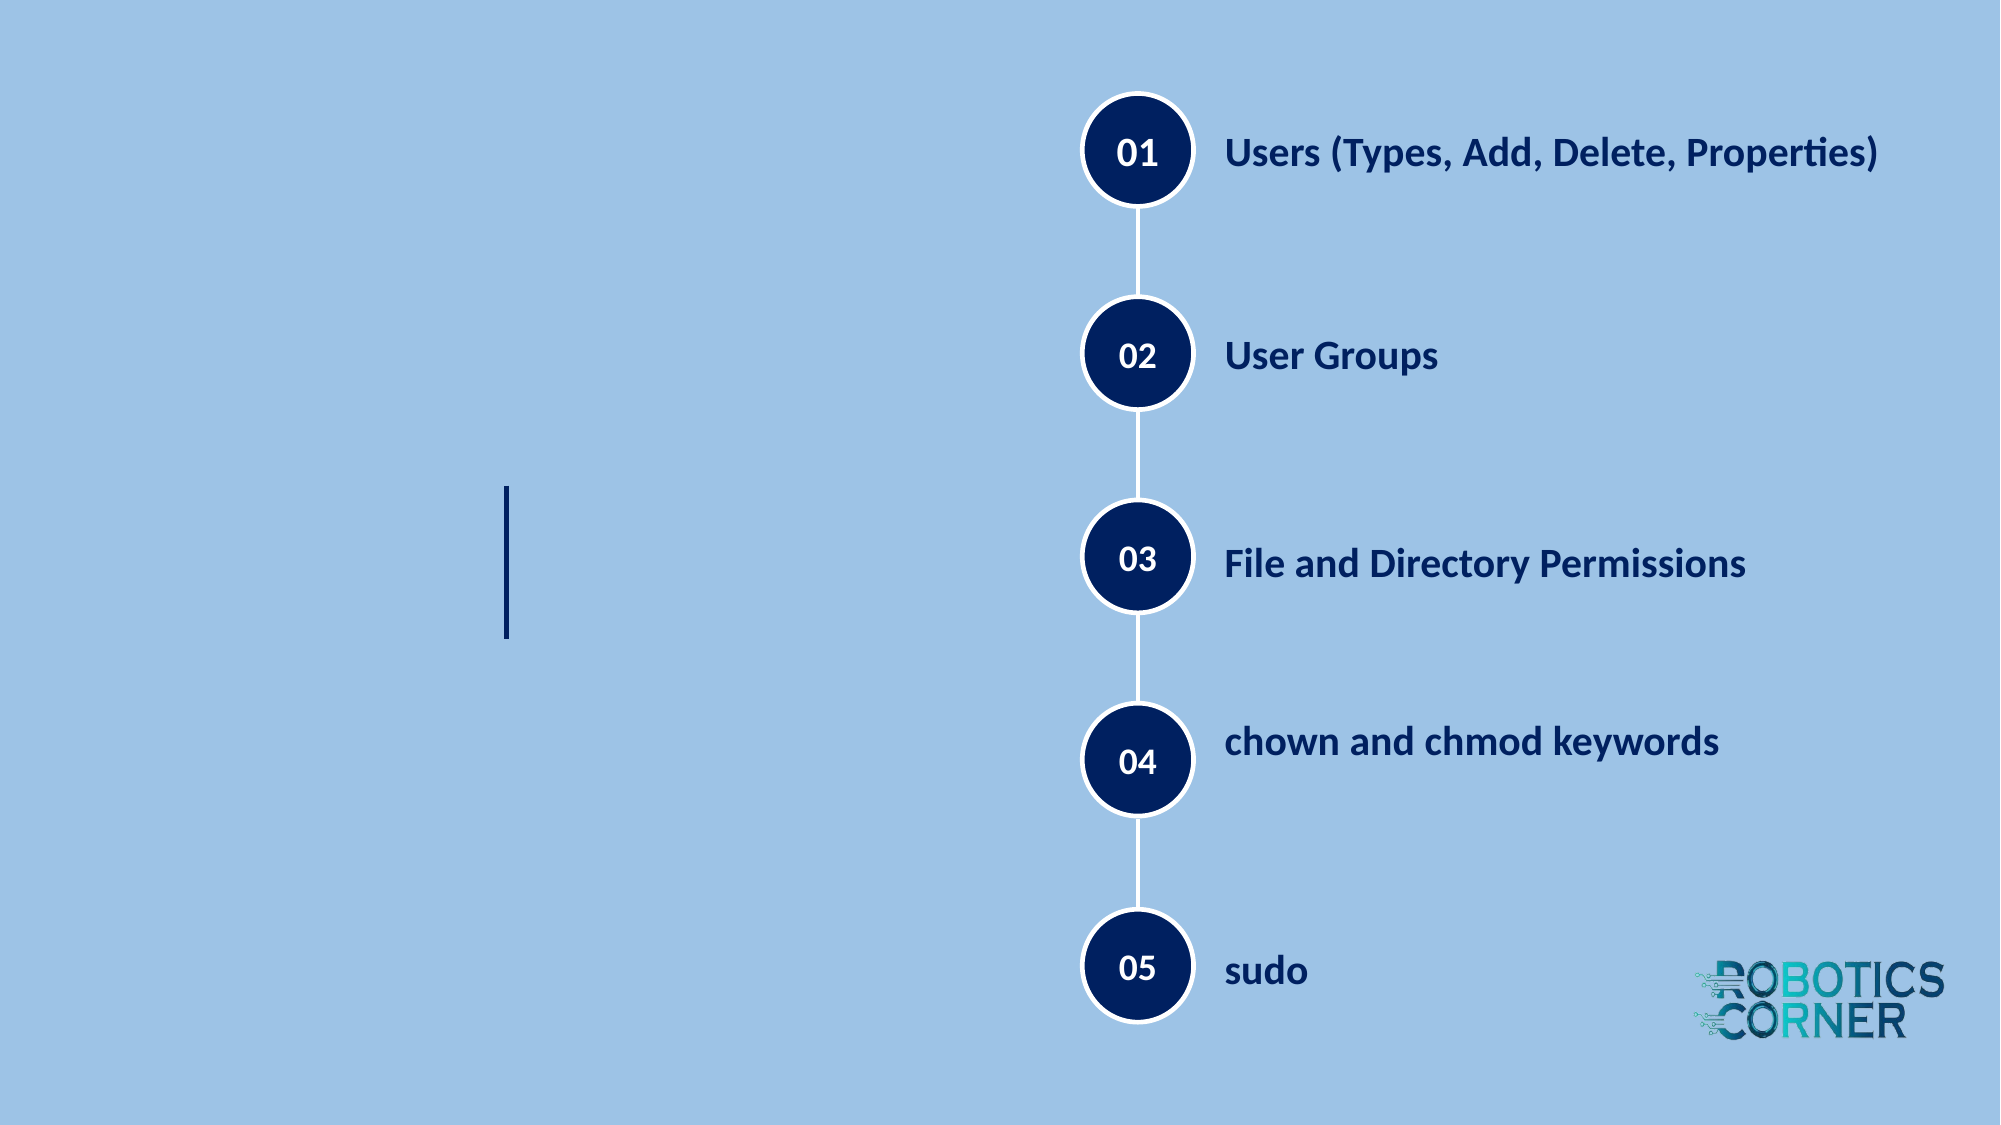

01
Users (Types, Add, Delete, Properties)
02
User Groups
03
AGEND
File and Directory Permissions
04
chown and chmod keywords
05
sudo